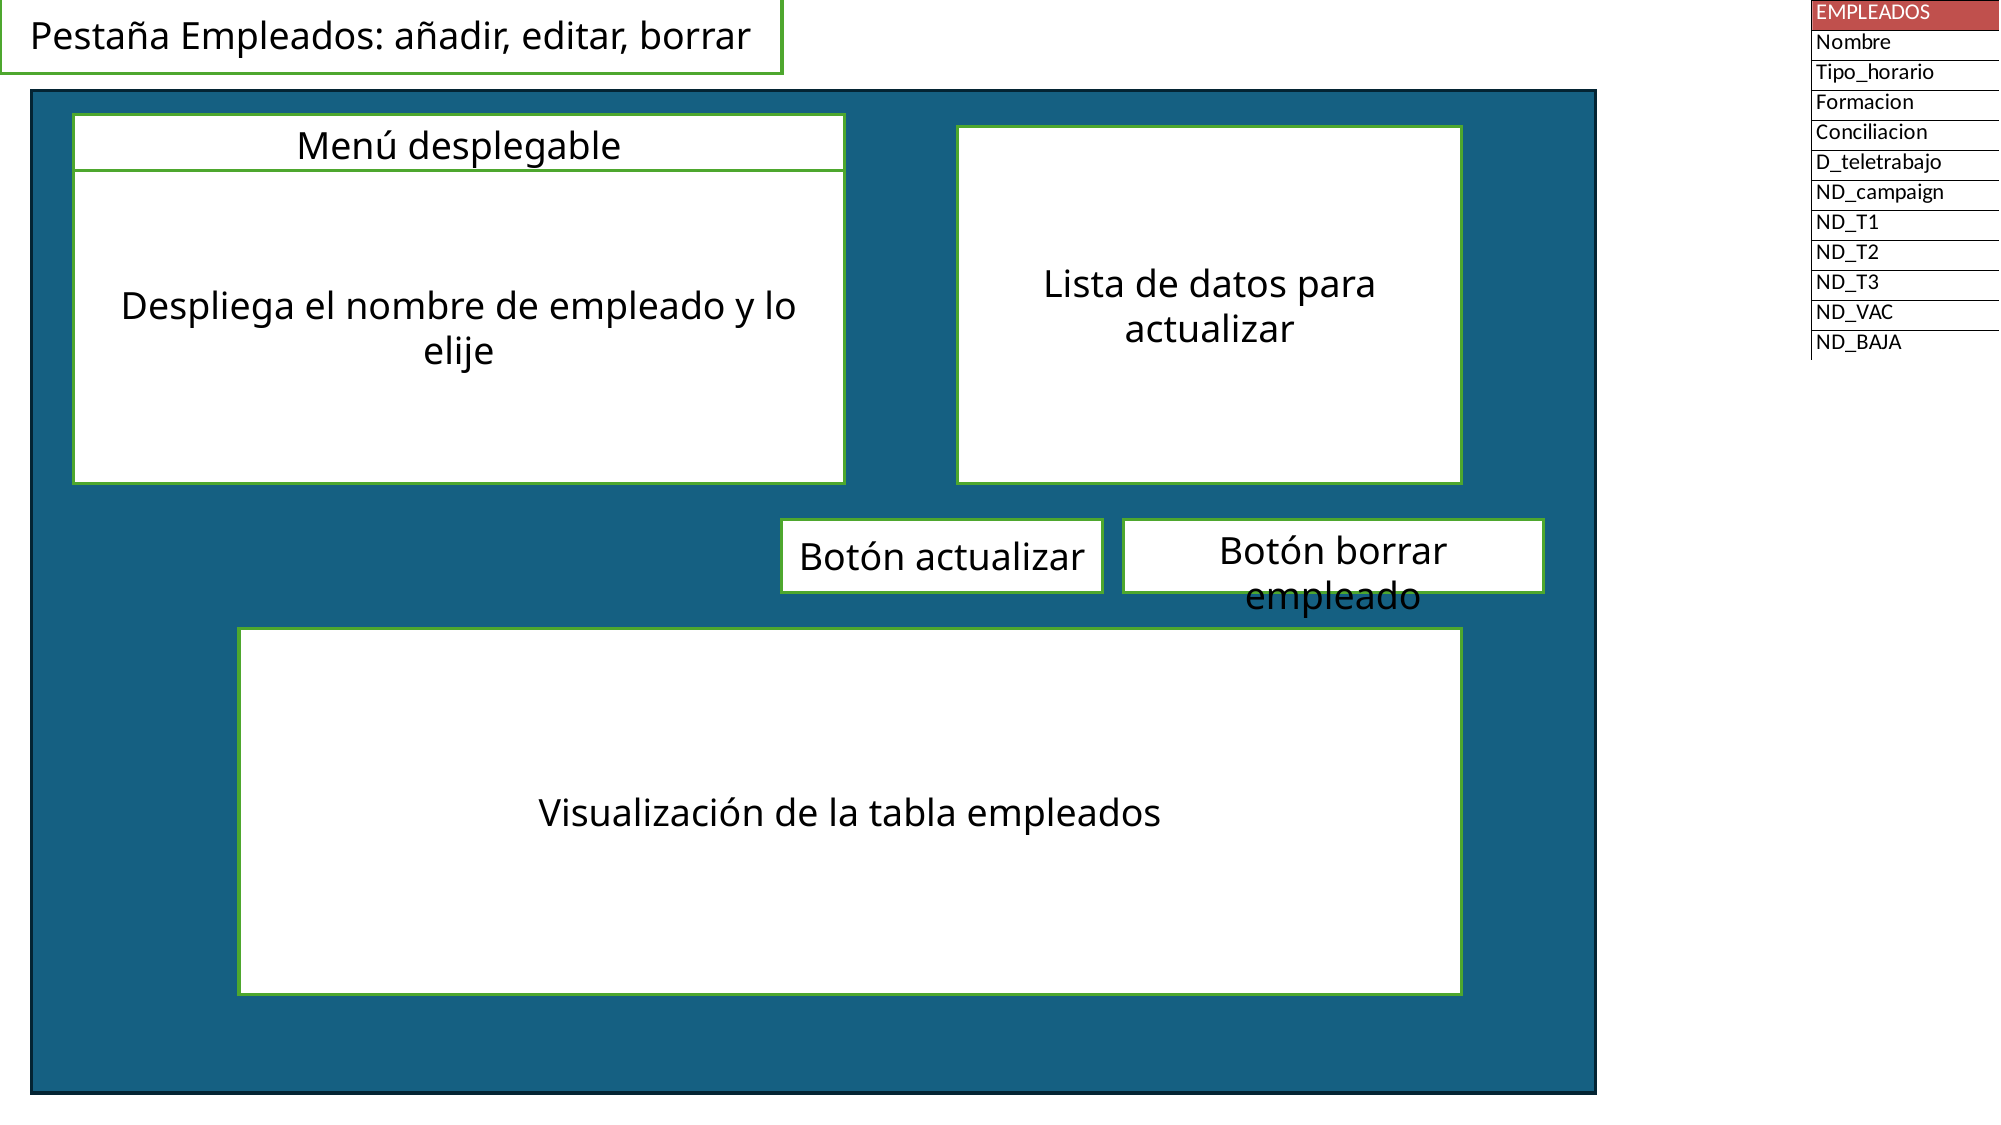

Pestaña Empleados: añadir, editar, borrar
Menú desplegable
Lista de datos para actualizar
Despliega el nombre de empleado y lo elije
Botón actualizar
Botón borrar empleado
Visualización de la tabla empleados